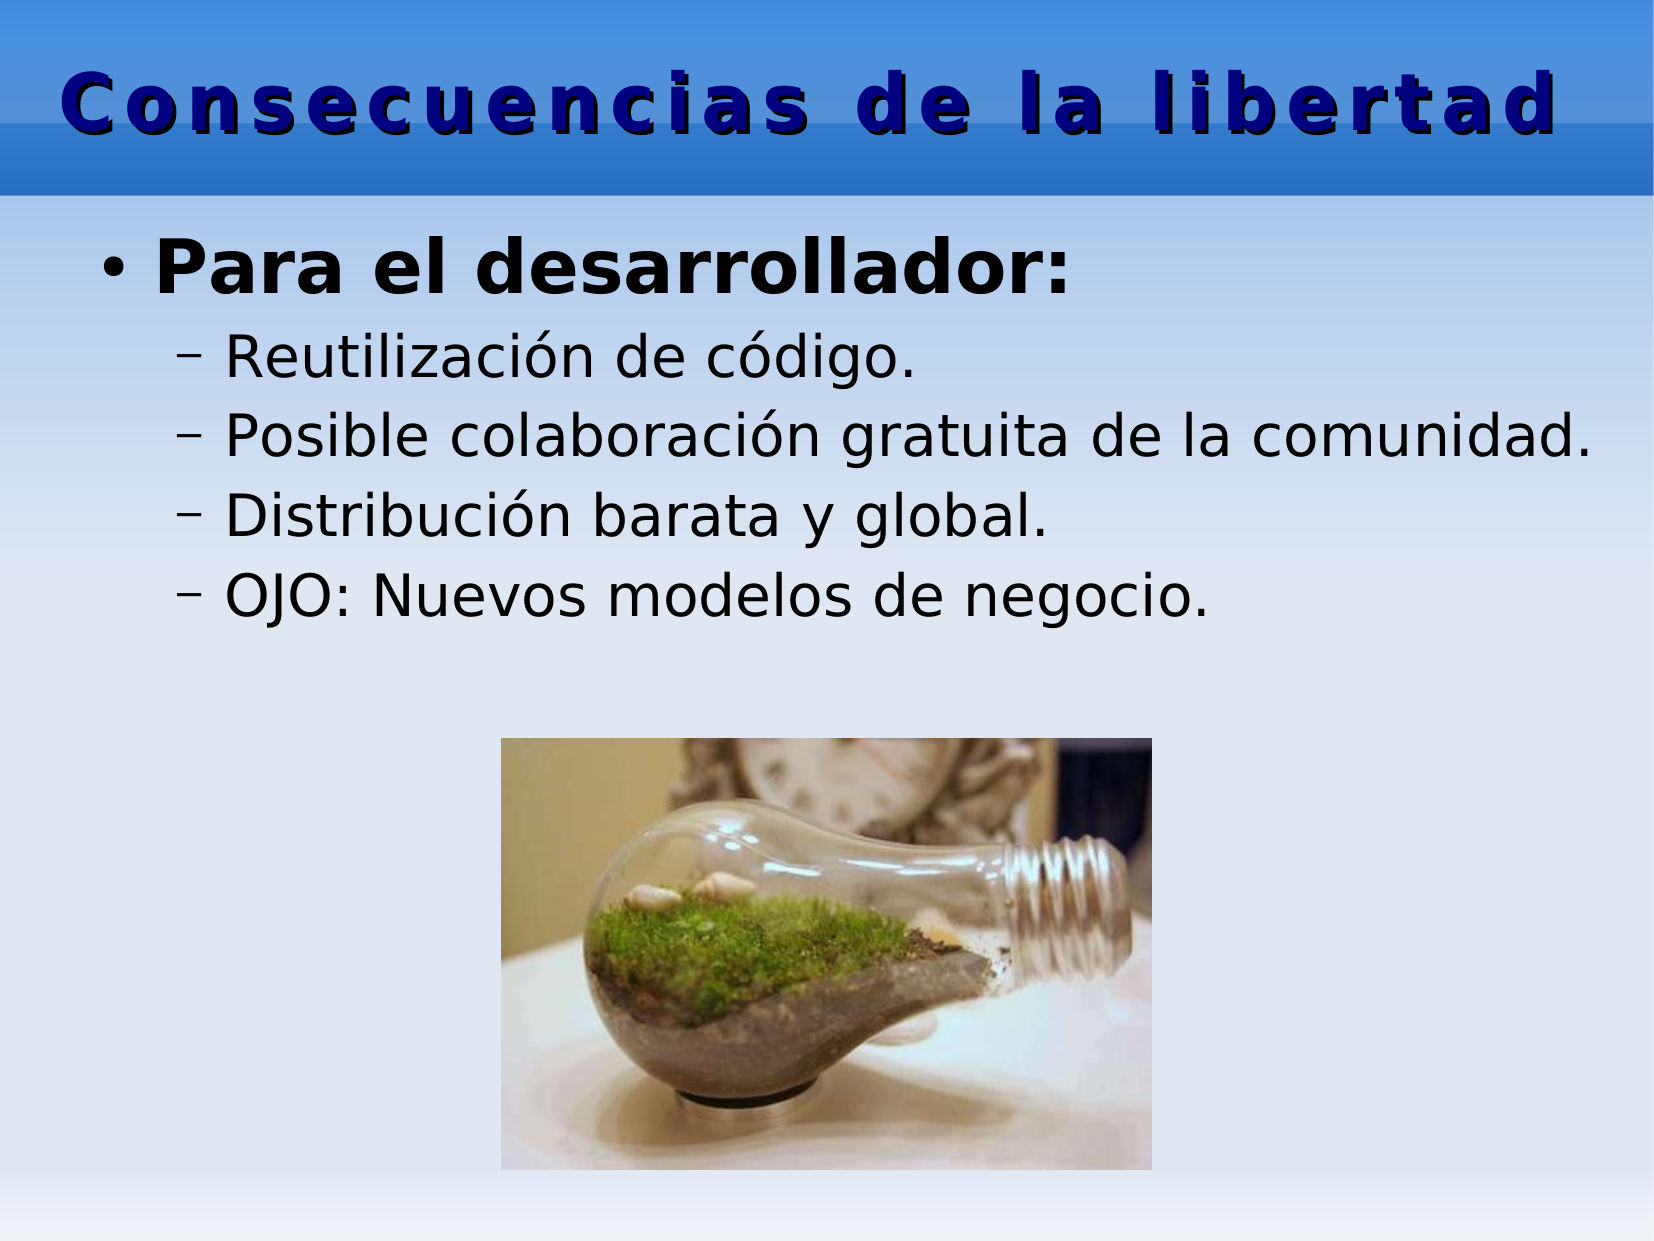

# Consecuencias de la libertad
Para el desarrollador:
Reutilización de código.
Posible colaboración gratuita de la comunidad.
Distribución barata y global.
OJO: Nuevos modelos de negocio.